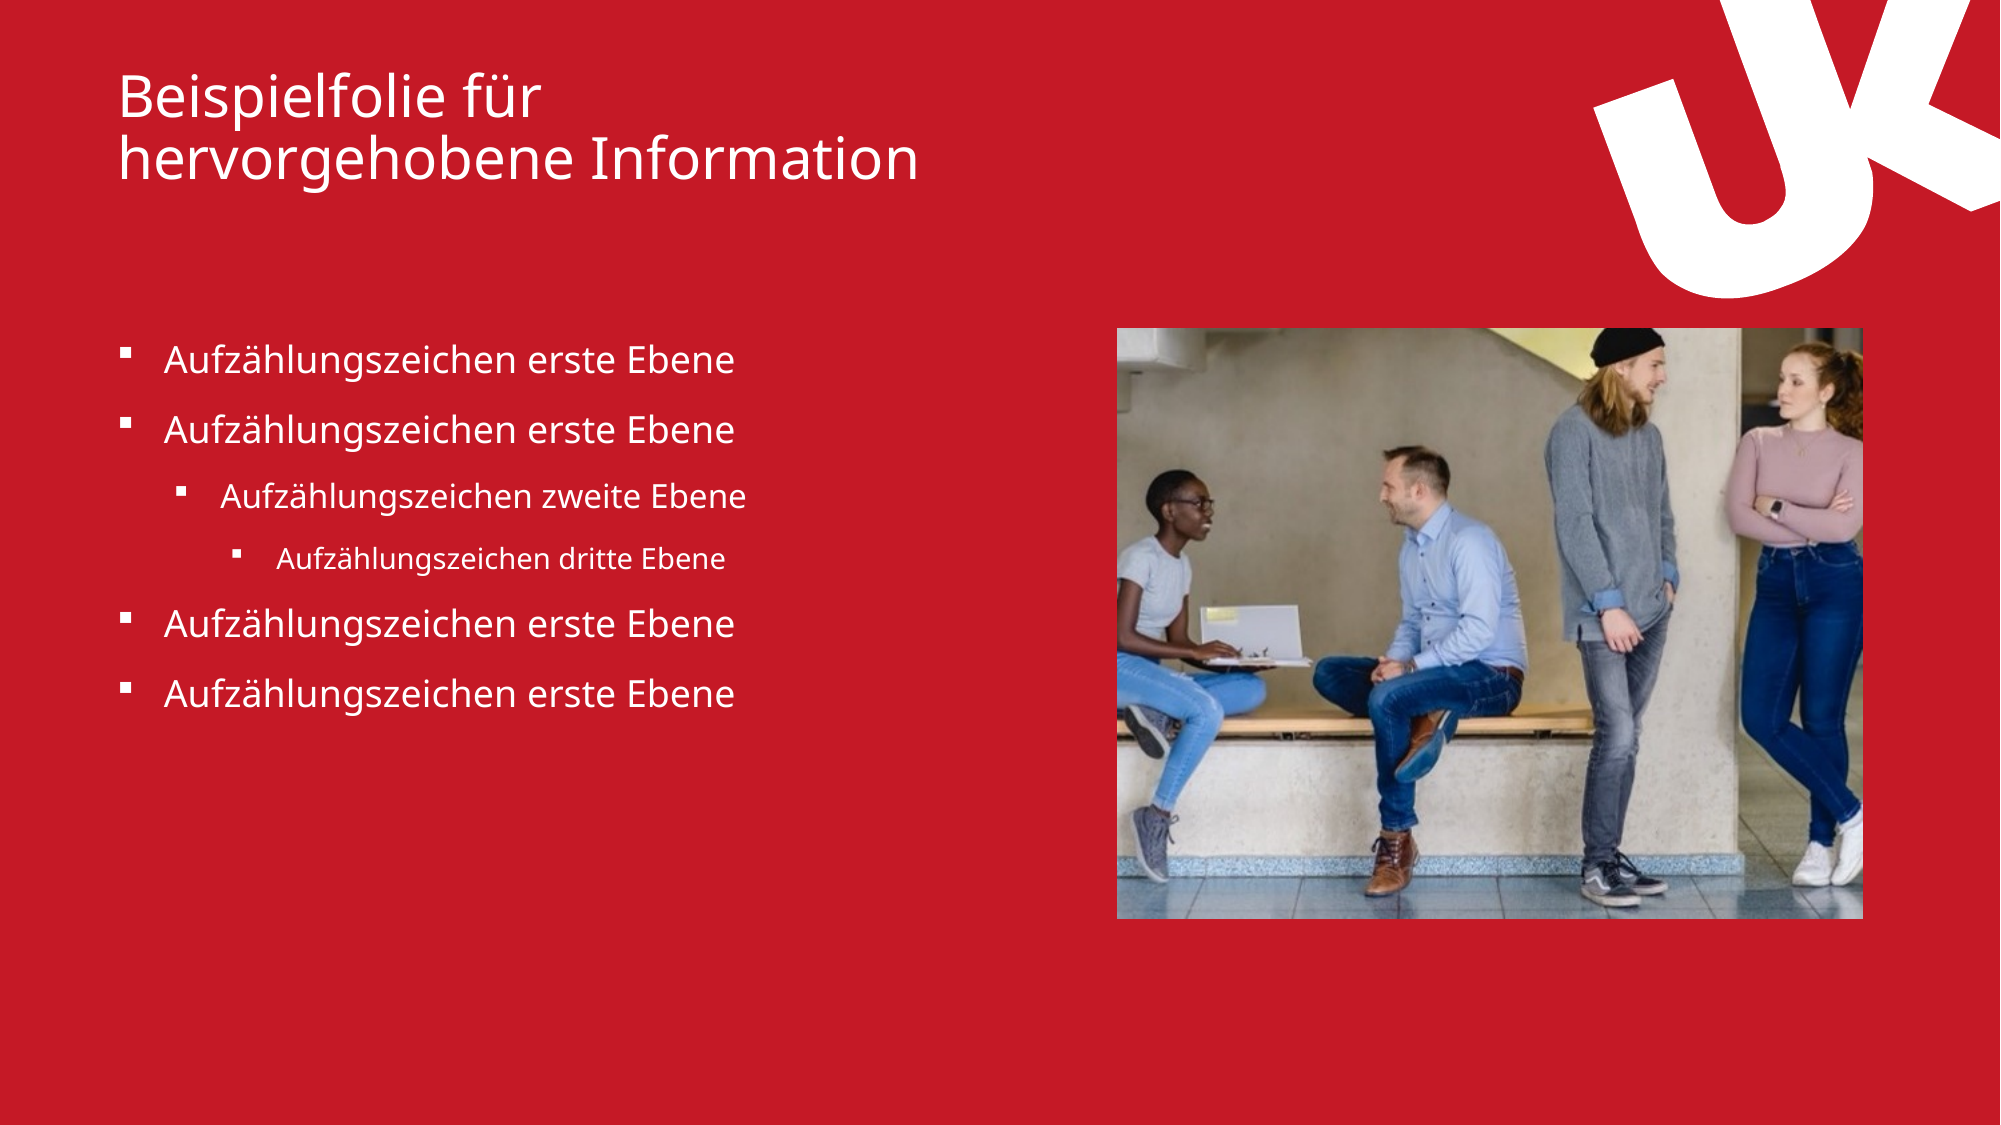

# Beispielfolie für hervorgehobene Information
Aufzählungszeichen erste Ebene
Aufzählungszeichen erste Ebene
Aufzählungszeichen zweite Ebene
Aufzählungszeichen dritte Ebene
Aufzählungszeichen erste Ebene
Aufzählungszeichen erste Ebene